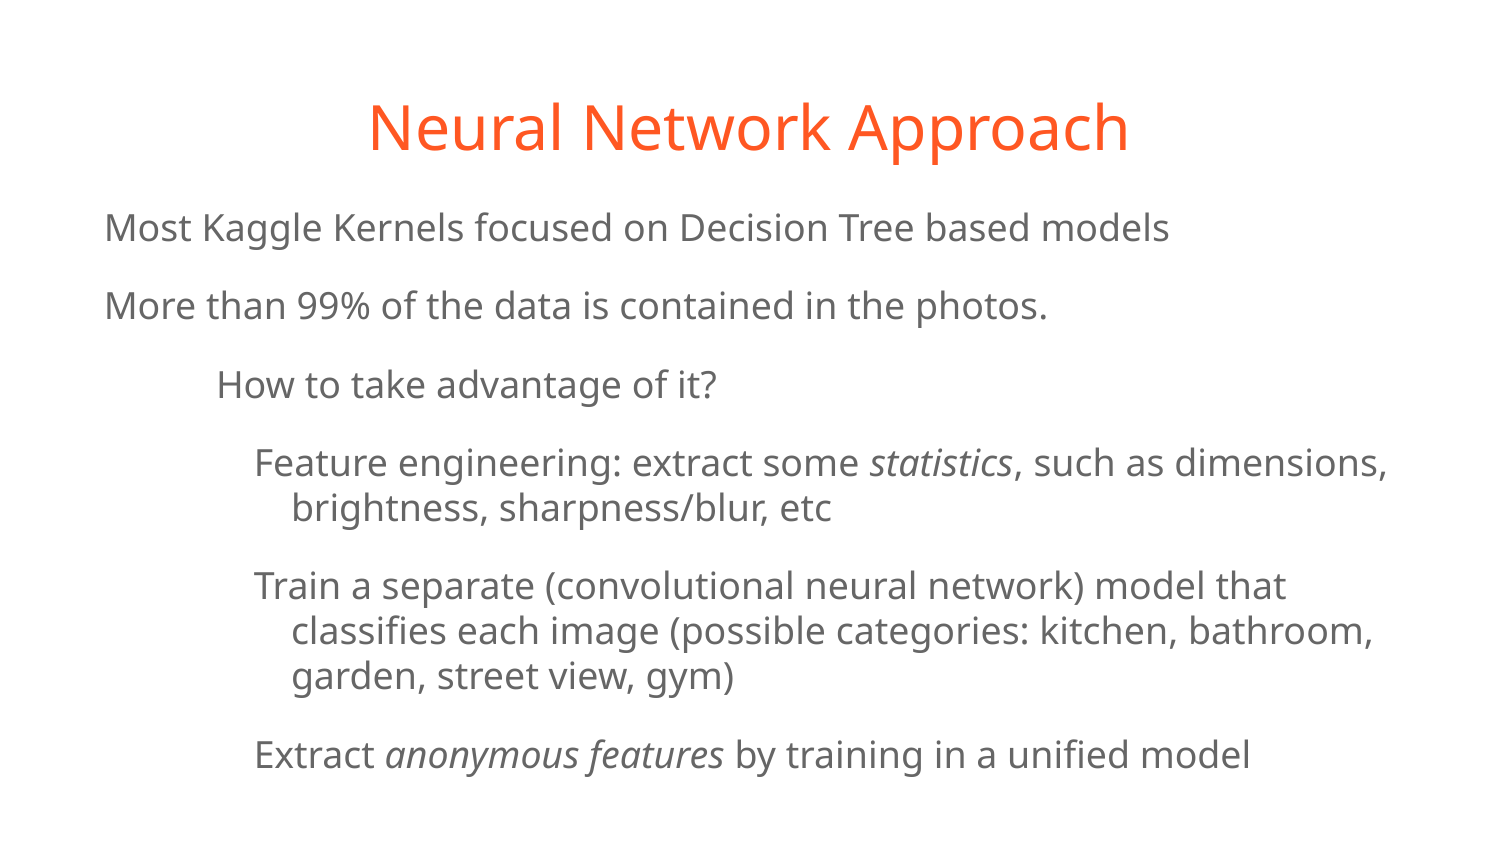

# Neural Network Approach
Most Kaggle Kernels focused on Decision Tree based models
More than 99% of the data is contained in the photos.
		How to take advantage of it?
Feature engineering: extract some statistics, such as dimensions, brightness, sharpness/blur, etc
Train a separate (convolutional neural network) model that classifies each image (possible categories: kitchen, bathroom, garden, street view, gym)
Extract anonymous features by training in a unified model